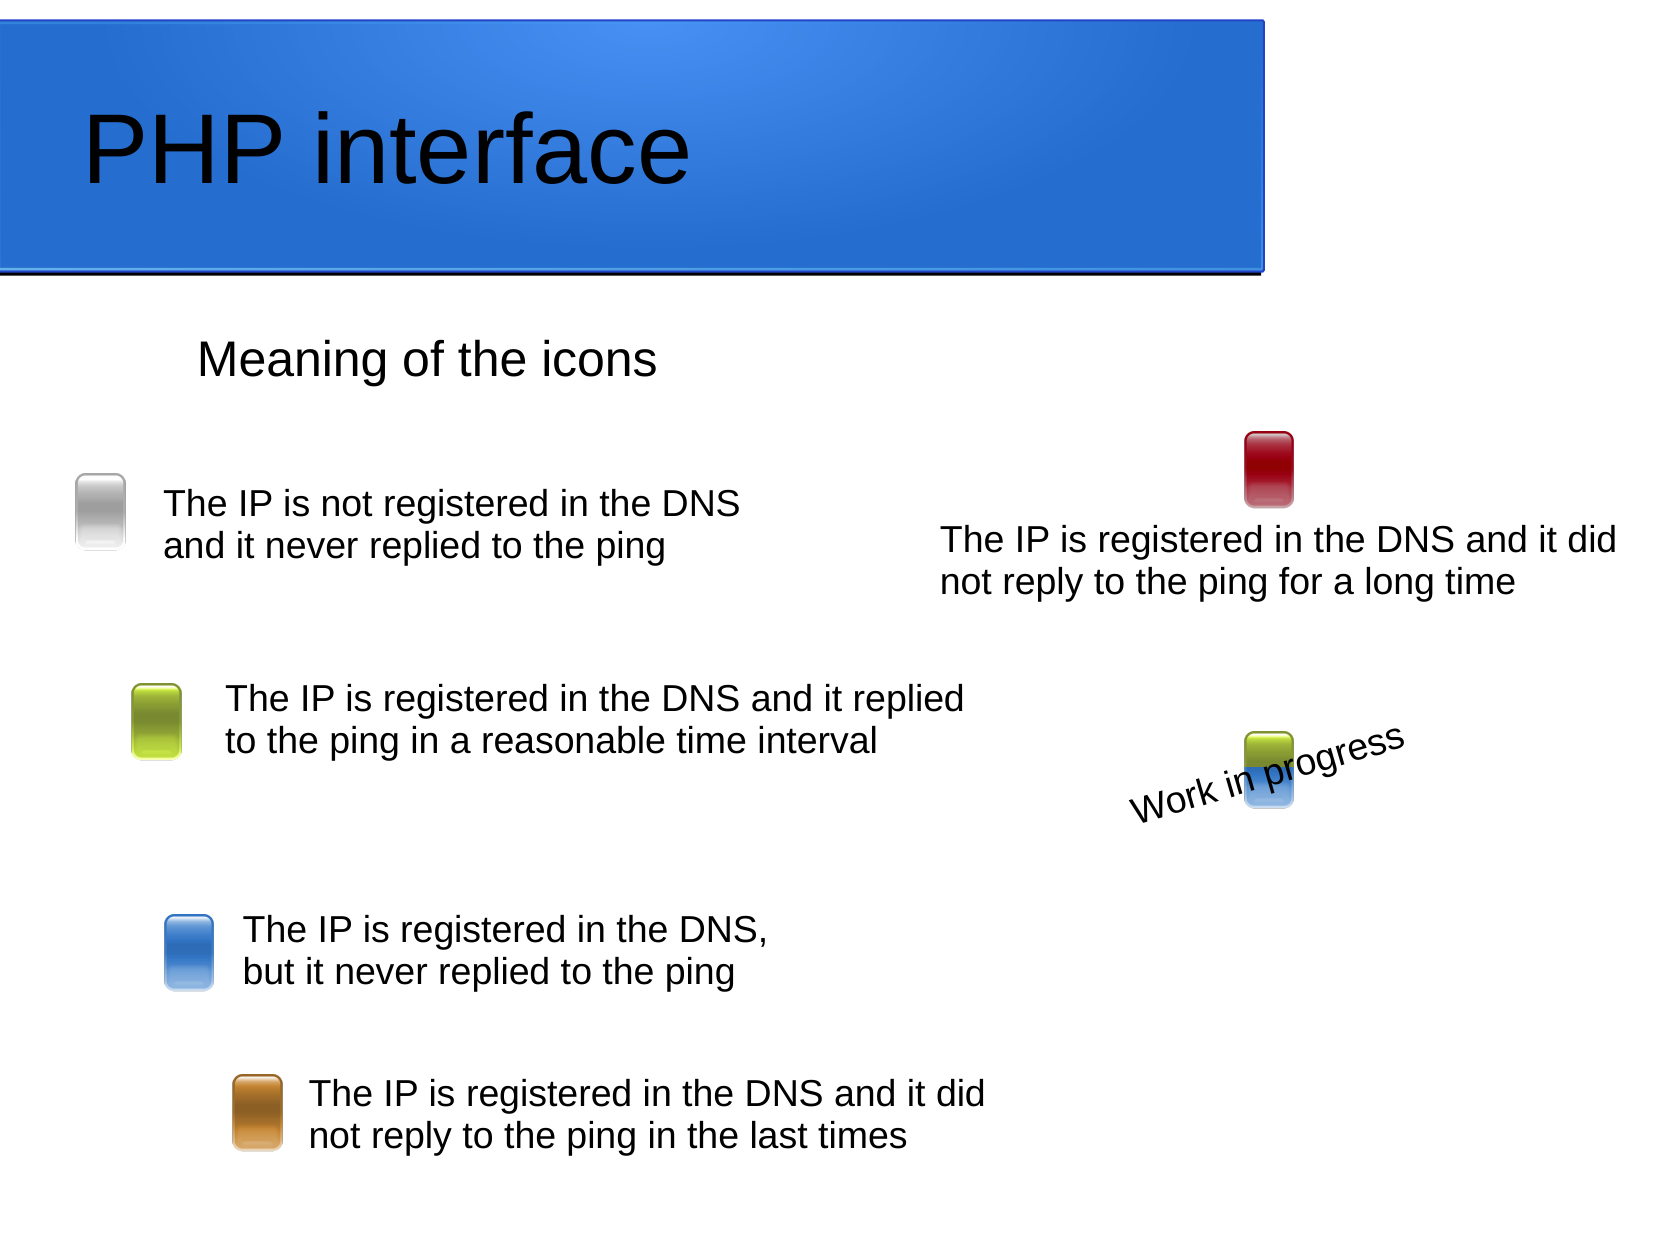

# PHP interface
Meaning of the icons
The IP is not registered in the DNS and it never replied to the ping
The IP is registered in the DNS and it did not reply to the ping for a long time
The IP is registered in the DNS and it replied to the ping in a reasonable time interval
Work in progress
The IP is registered in the DNS, but it never replied to the ping
The IP is registered in the DNS and it did not reply to the ping in the last times